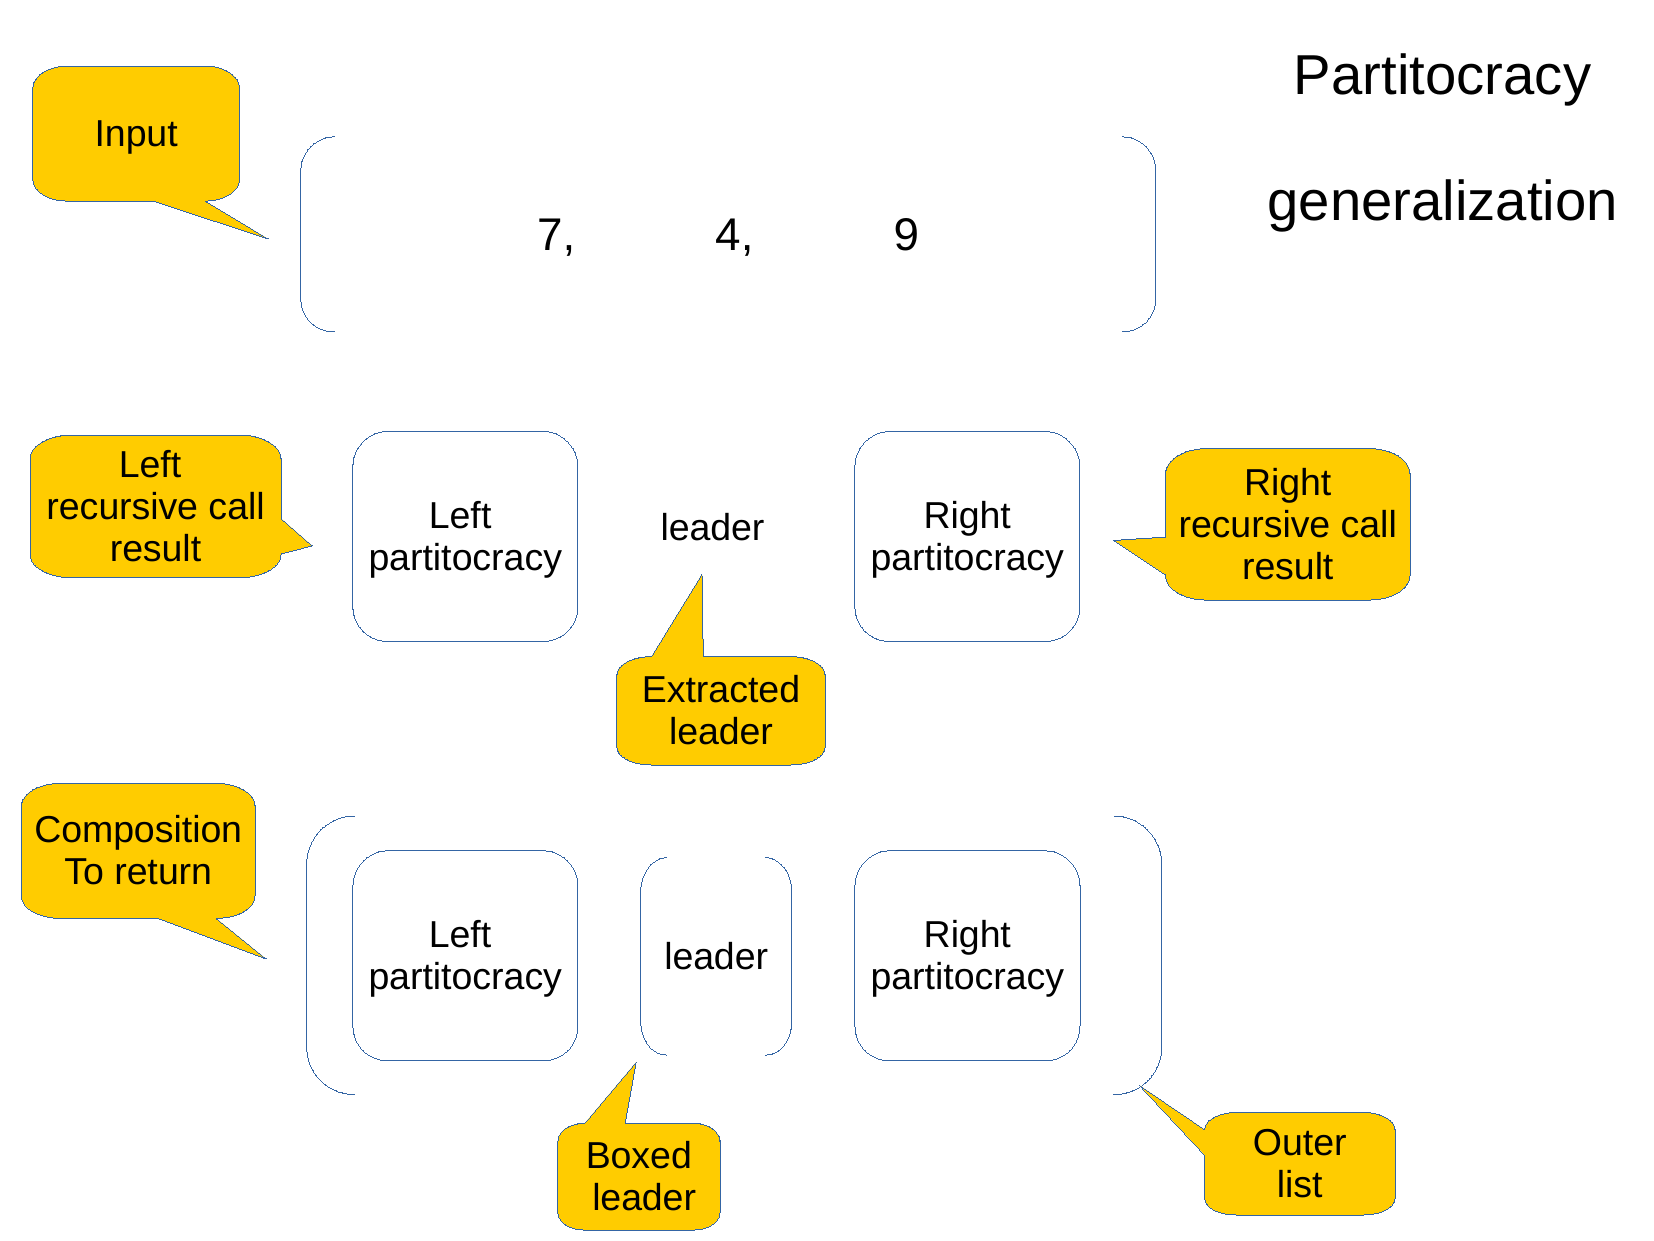

Input
Partitocracy
generalization
7, 4, 9
Left
partitocracy
Left
partitocracy
Right
partitocracy
Left
recursive call
result
leader
Right
recursive call
result
Extracted
leader
Composition
To return
Left
partitocracy
Right
partitocracy
leader
Outer
list
Boxed
 leader